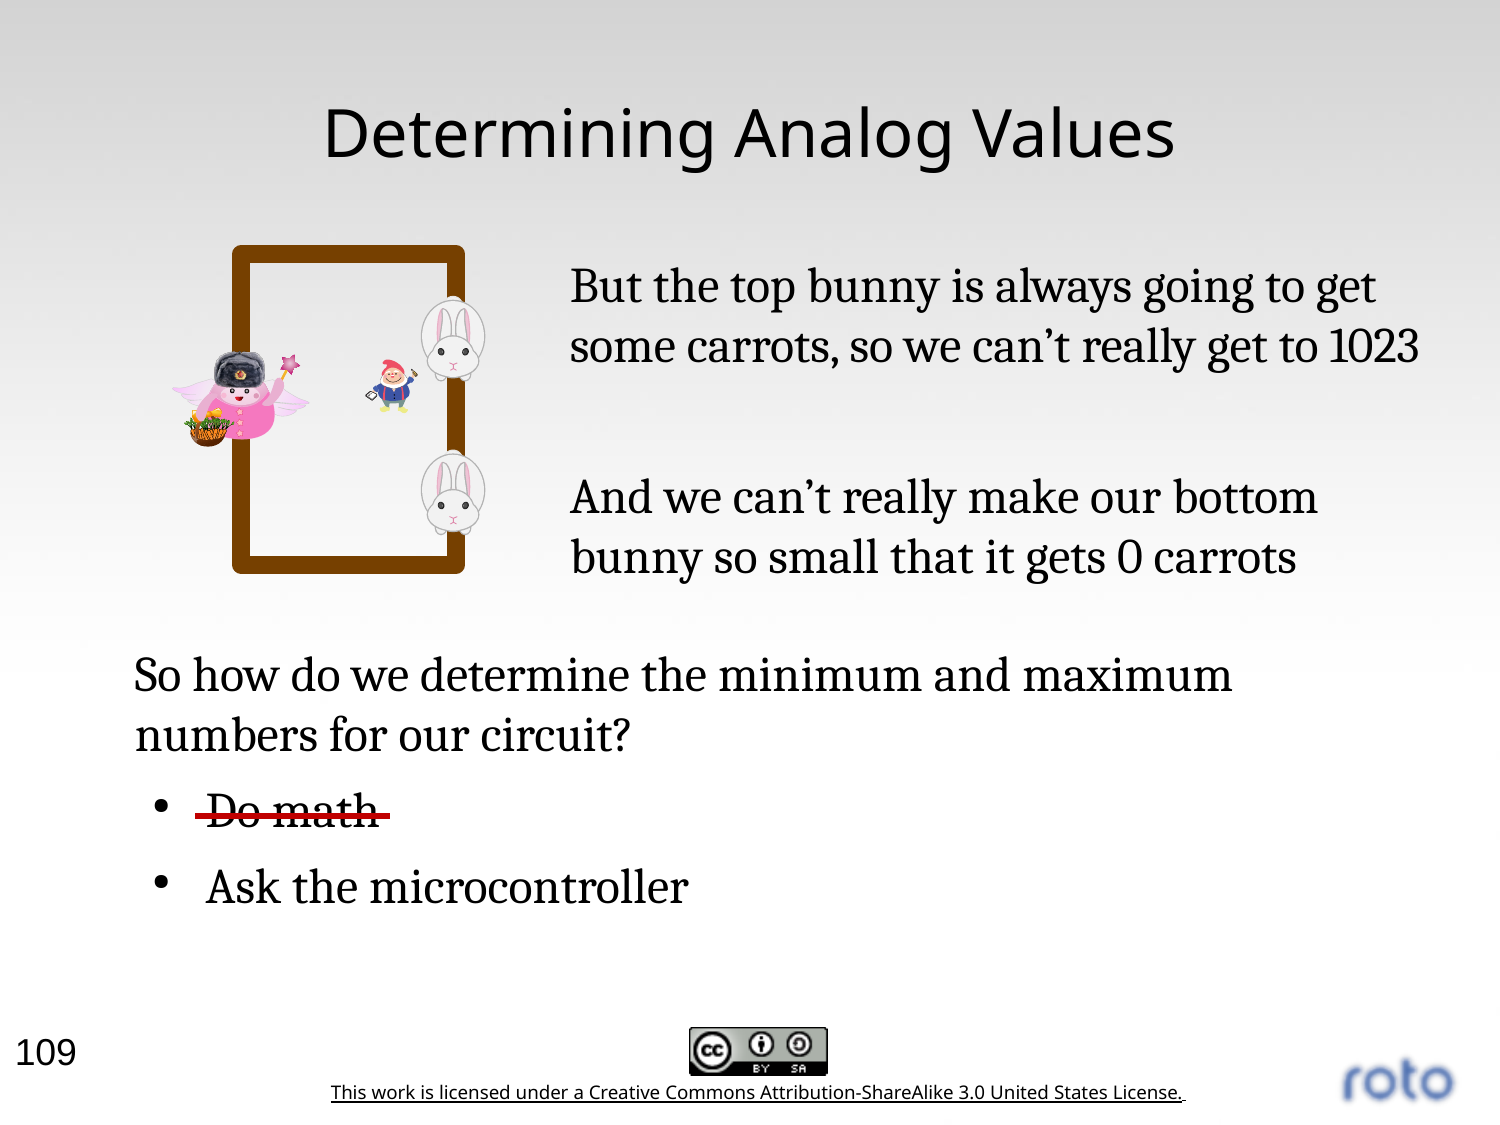

Determining Analog Values
# But the top bunny is always going to get some carrots, so we can’t really get to 1023
And we can’t really make our bottom bunny so small that it gets 0 carrots
So how do we determine the minimum and maximum numbers for our circuit?
Do math
Ask the microcontroller